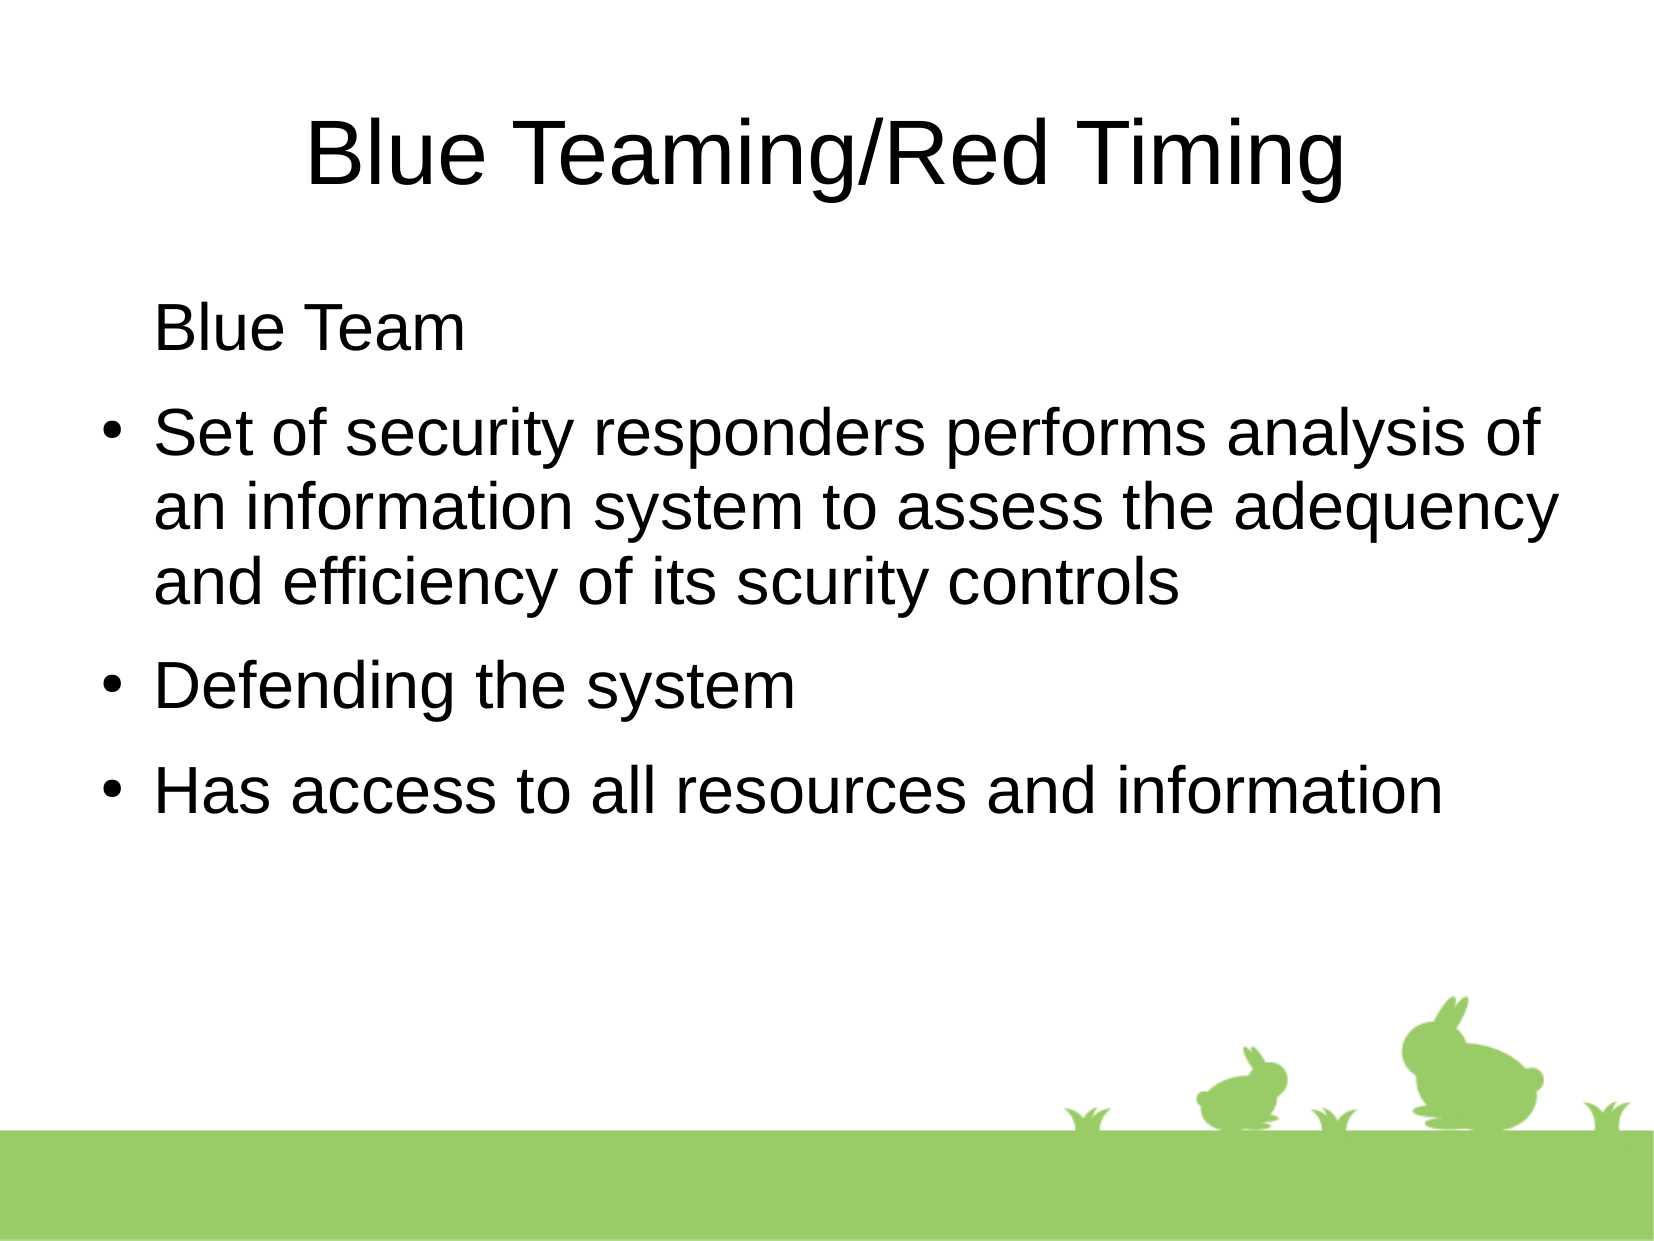

# Blue Teaming/Red Timing
Blue Team
Set of security responders performs analysis of an information system to assess the adequency and efficiency of its scurity controls
Defending the system
Has access to all resources and information